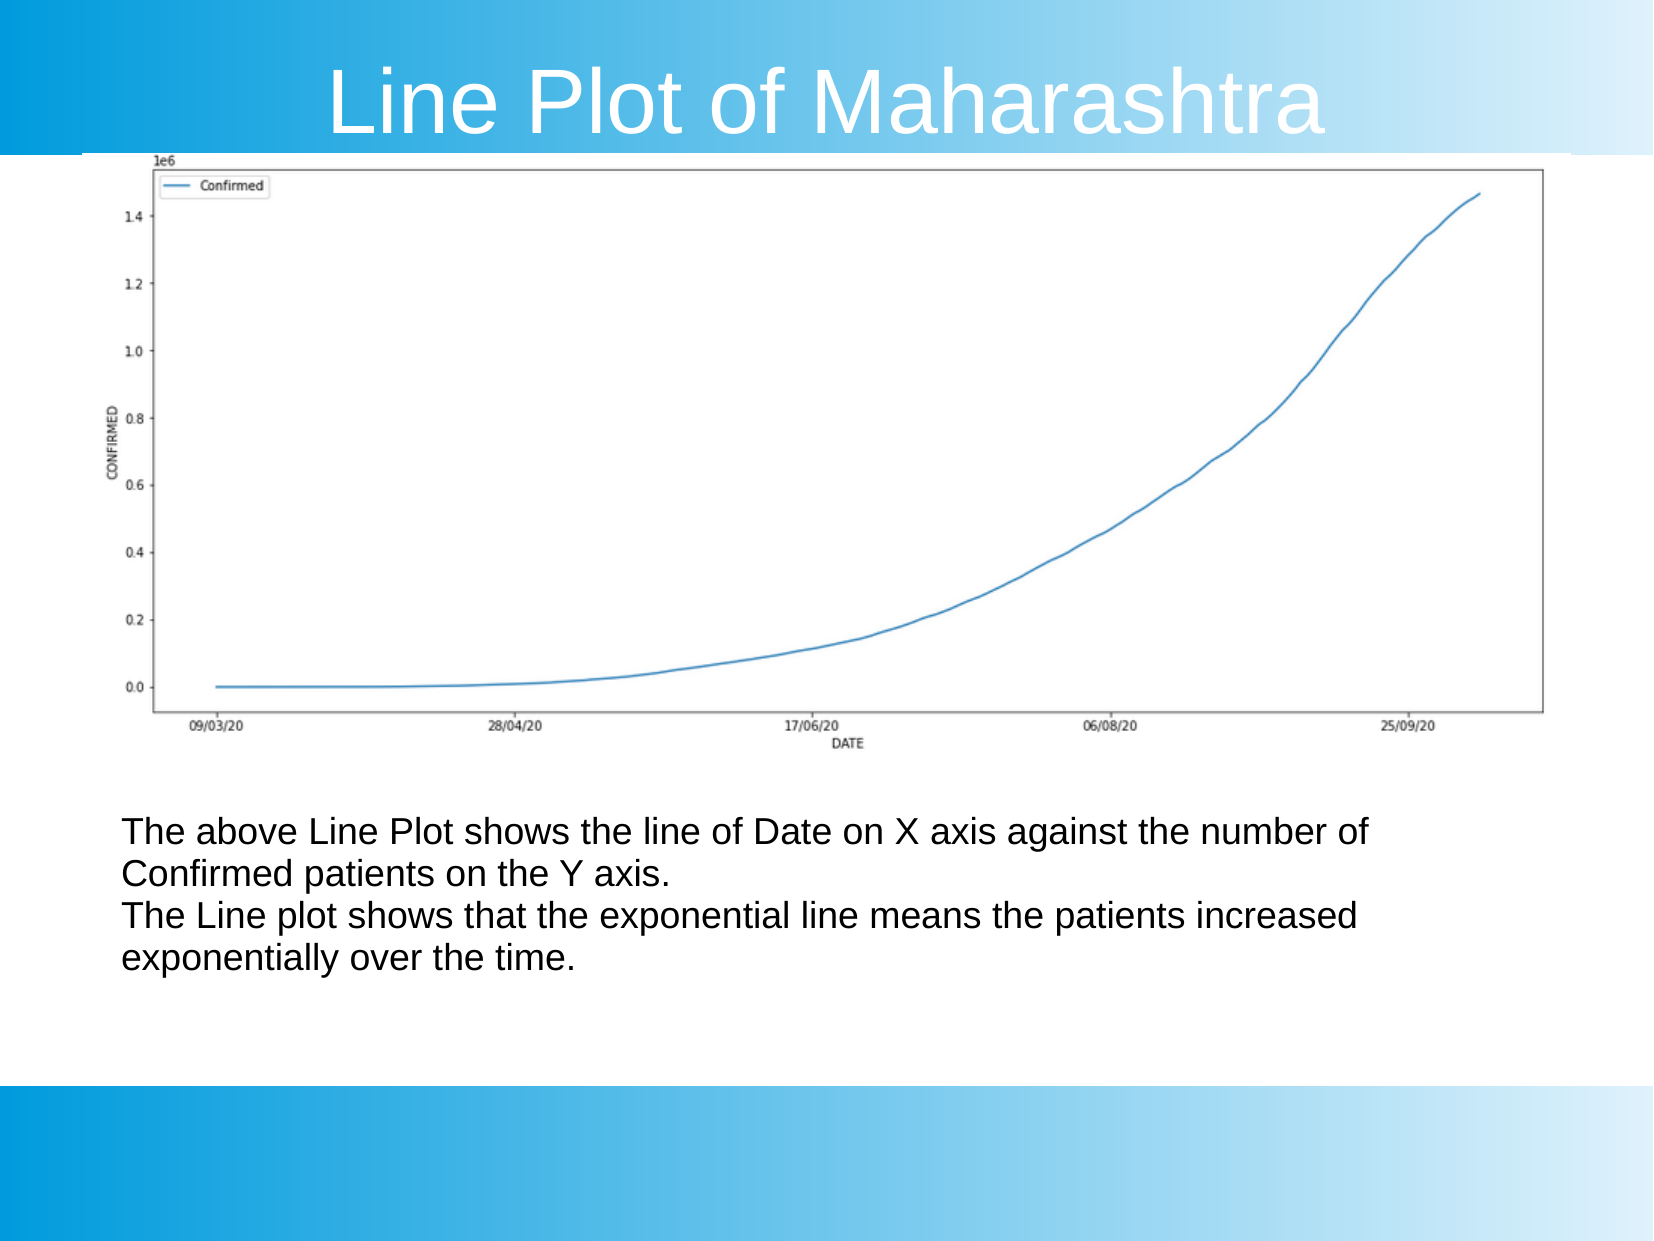

# Line Plot of Maharashtra
The above Line Plot shows the line of Date on X axis against the number of Confirmed patients on the Y axis.
The Line plot shows that the exponential line means the patients increased exponentially over the time.